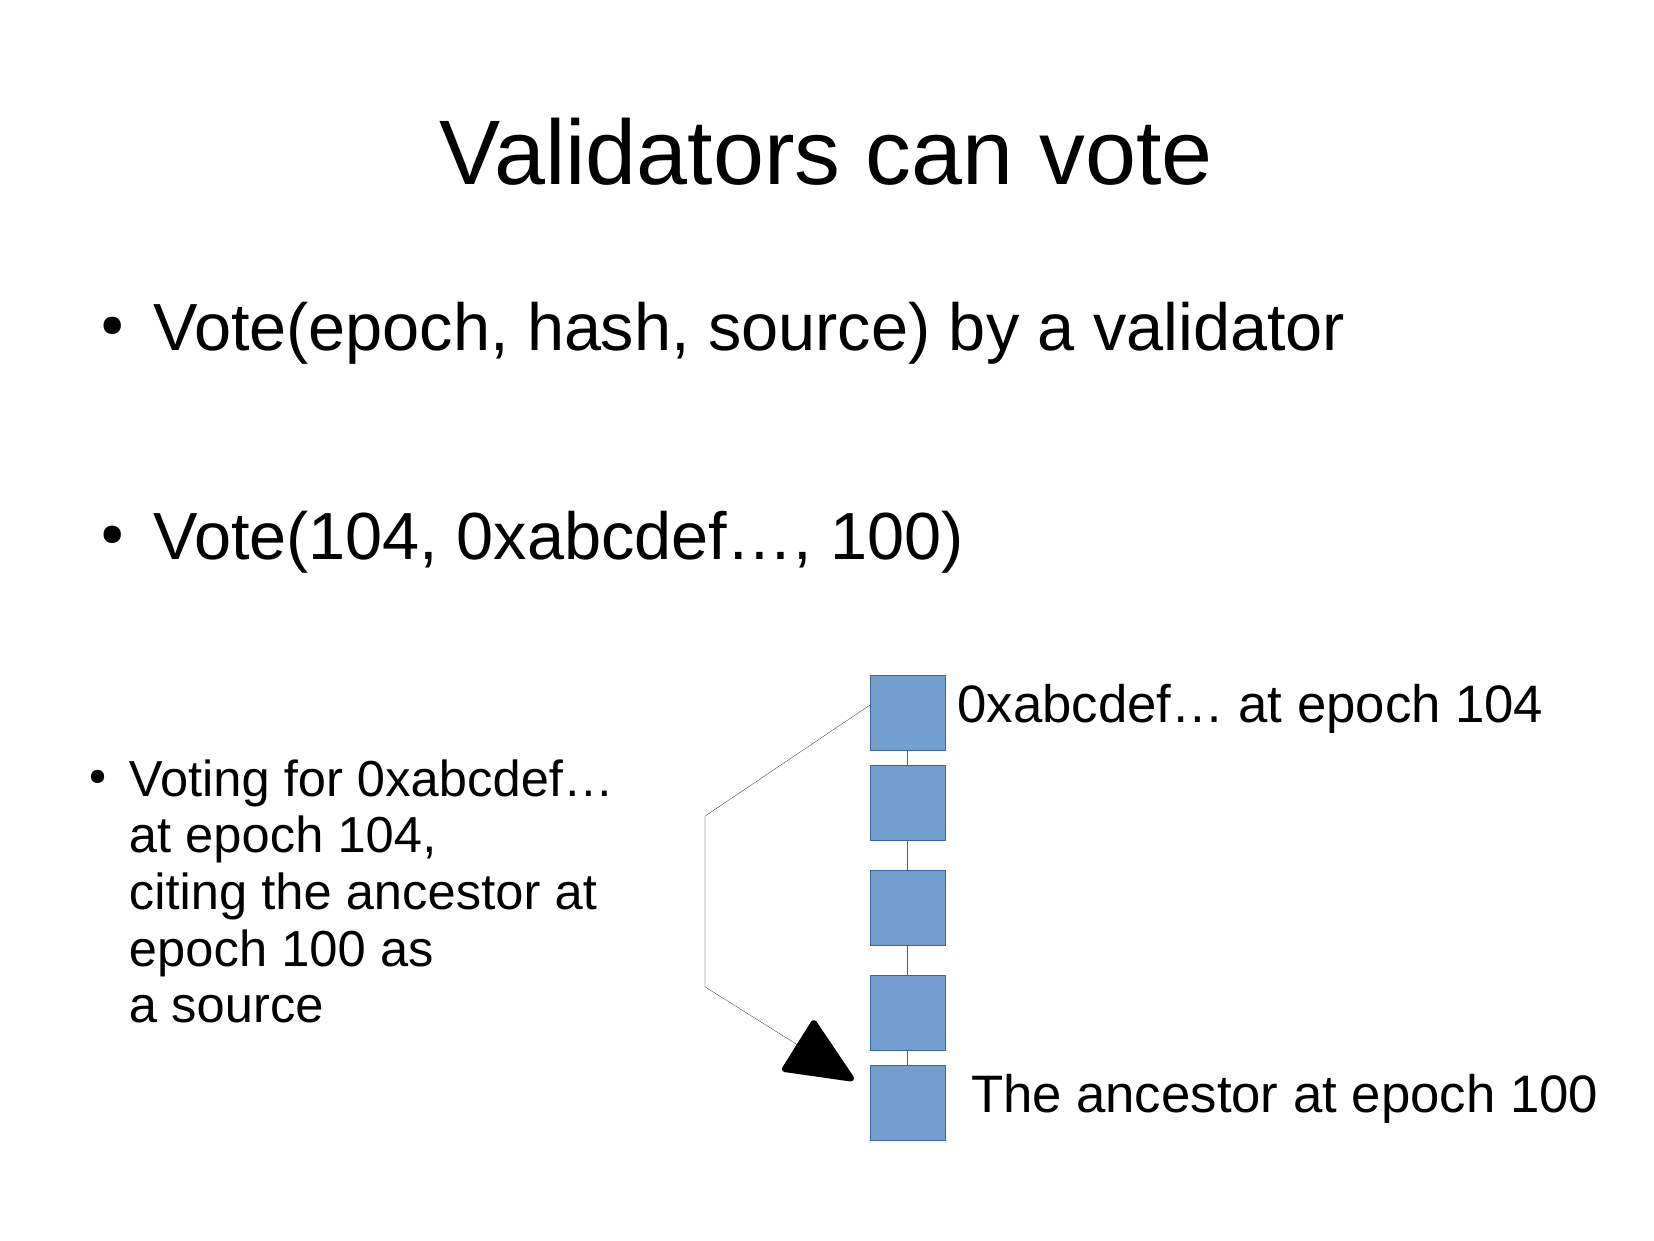

# Validators can vote
Vote(epoch, hash, source) by a validator
Vote(104, 0xabcdef…, 100)
0xabcdef… at epoch 104
Voting for 0xabcdef…
at epoch 104,
citing the ancestor at epoch 100 as
a source
The ancestor at epoch 100